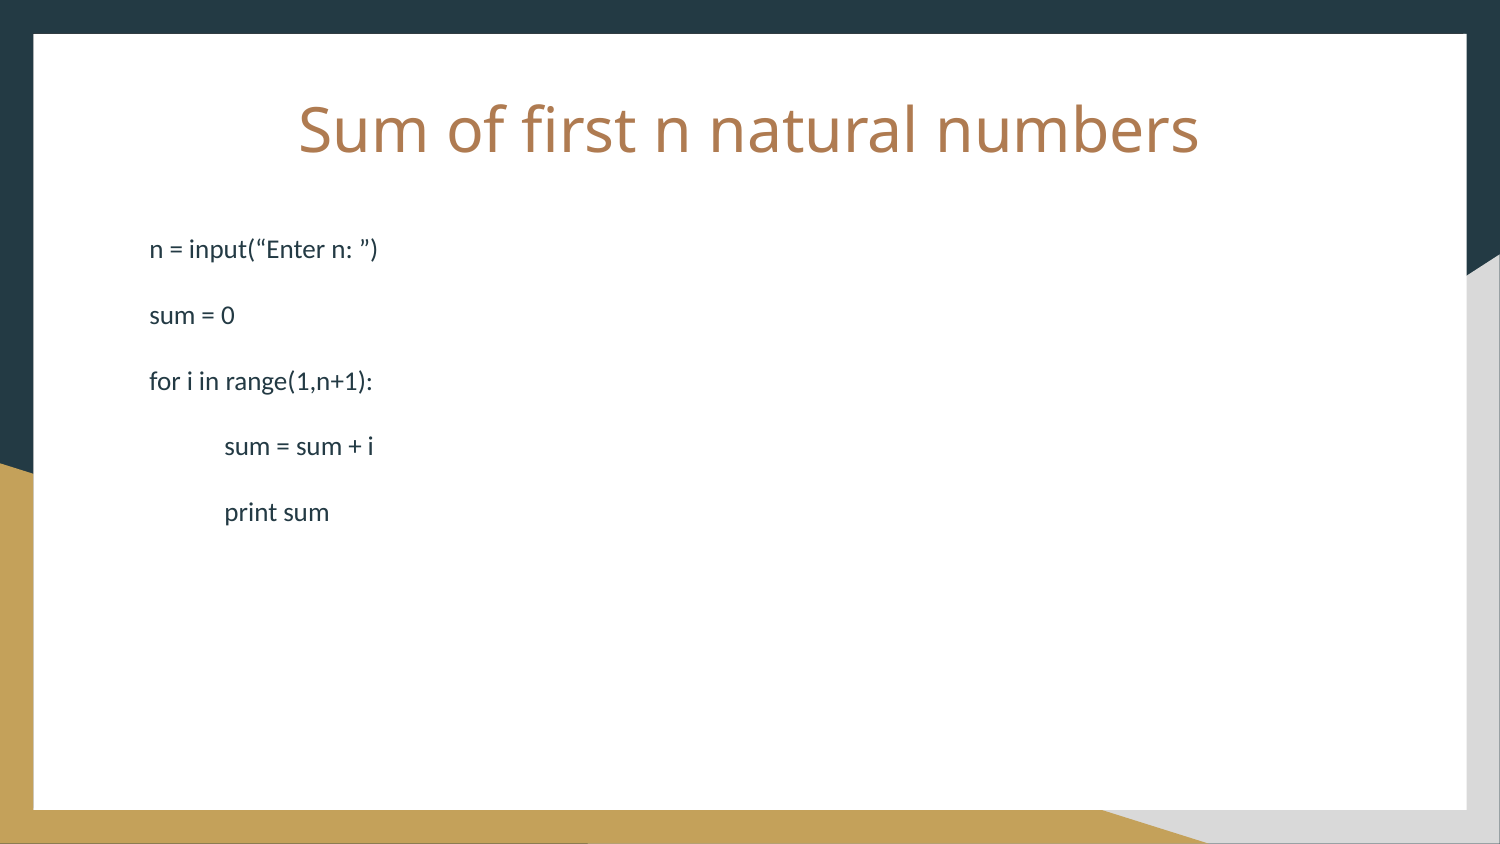

# Sum of first n natural numbers
n = input(“Enter n: ”)
sum = 0
for i in range(1,n+1):
sum = sum + i
print sum